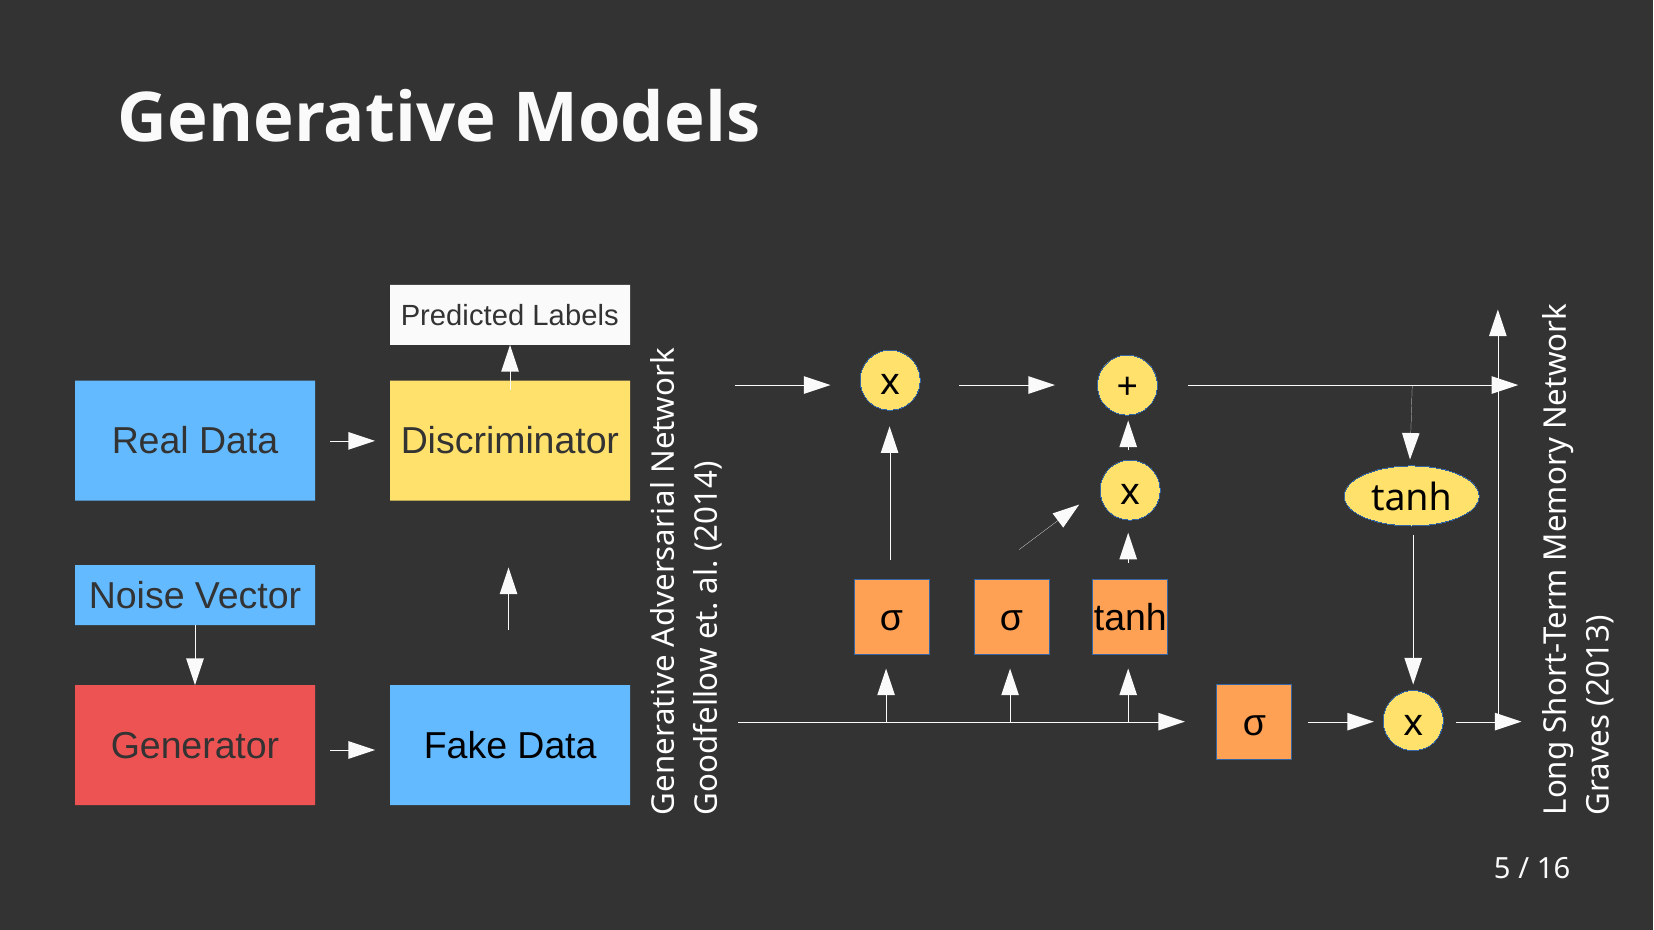

# Generative Models
Predicted Labels
x
+
Real Data
Discriminator
Long Short-Term Memory Network
Graves (2013)
x
tanh
Generative Adversarial Network
Goodfellow et. al. (2014)
Noise Vector
σ
σ
tanh
σ
Generator
Fake Data
x
5